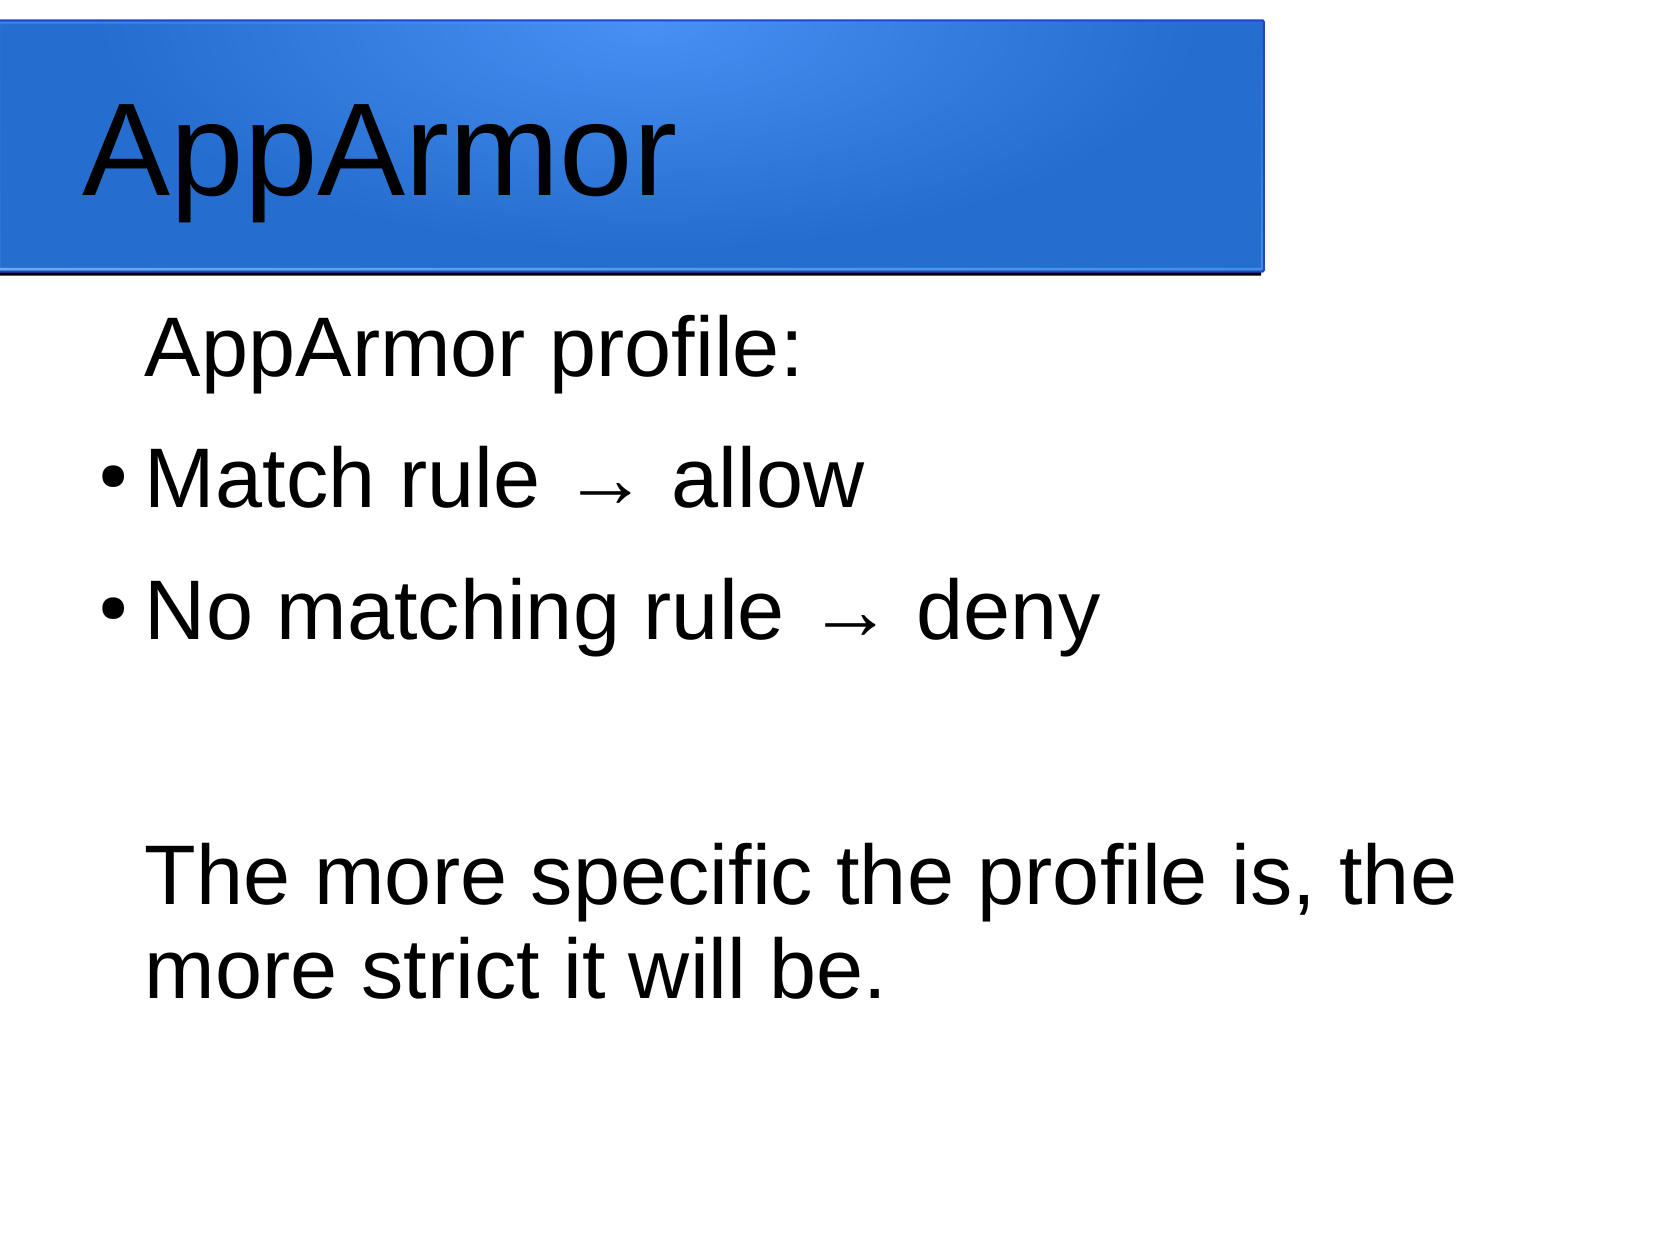

# AppArmor
AppArmor profile:
Match rule → allow
No matching rule → deny
The more specific the profile is, the more strict it will be.